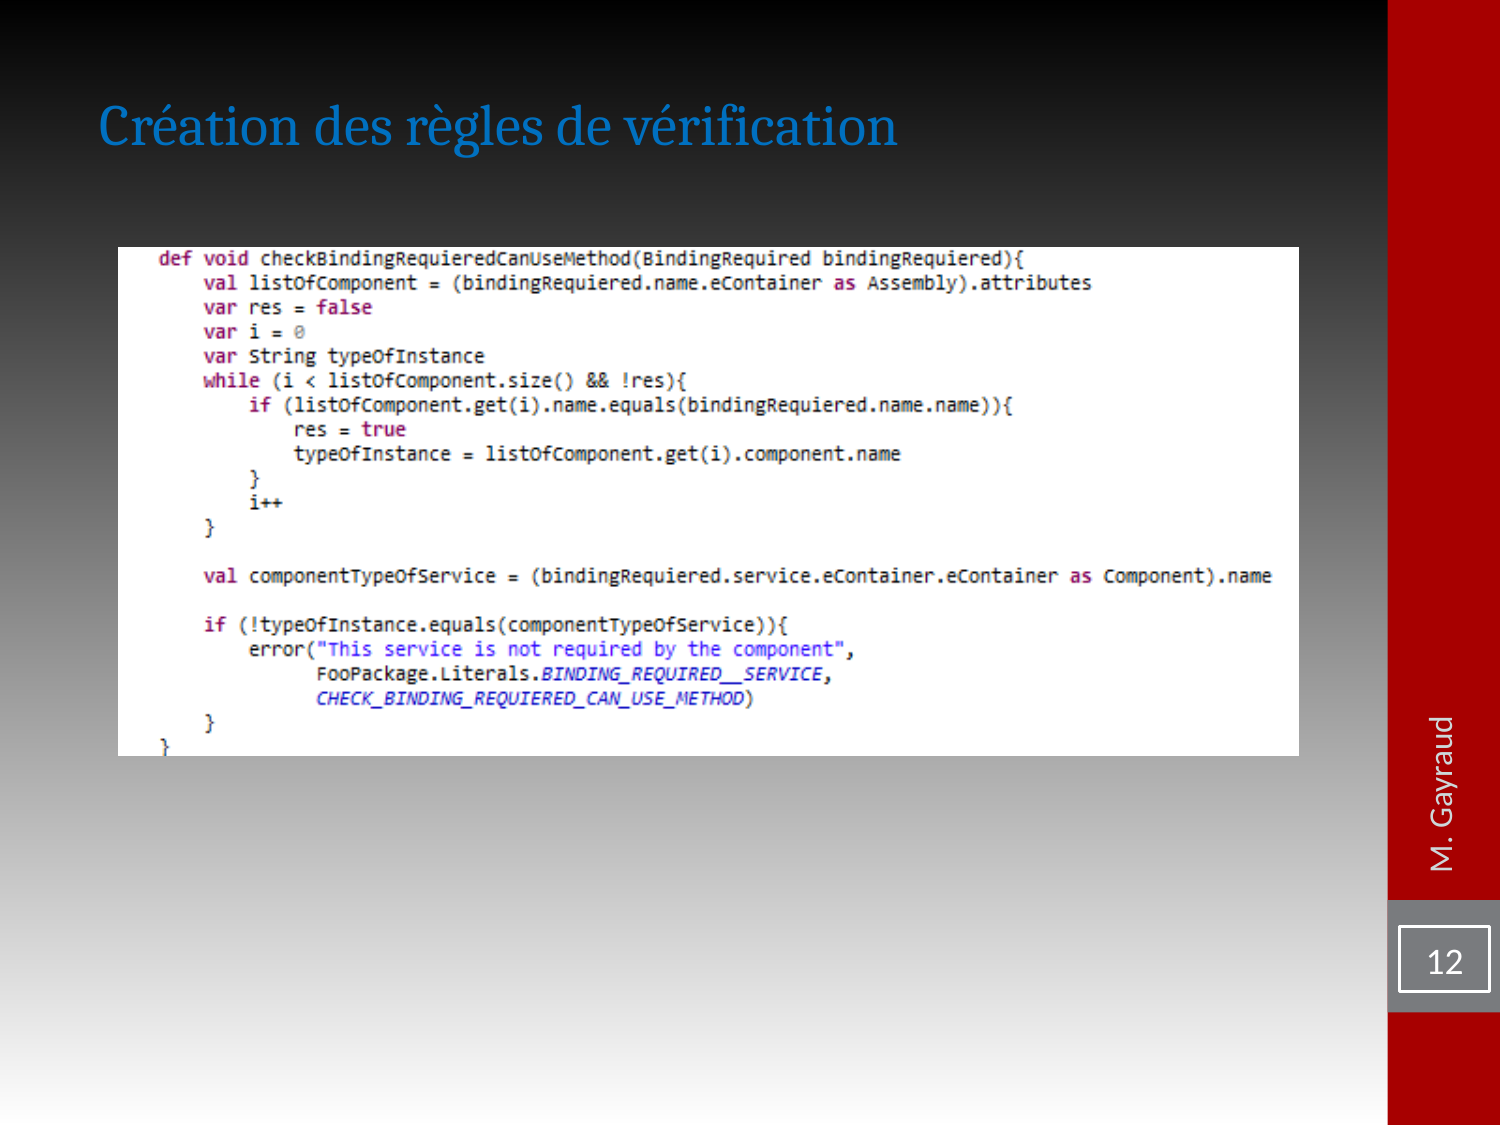

# Création des règles de vérification
M. Gayraud